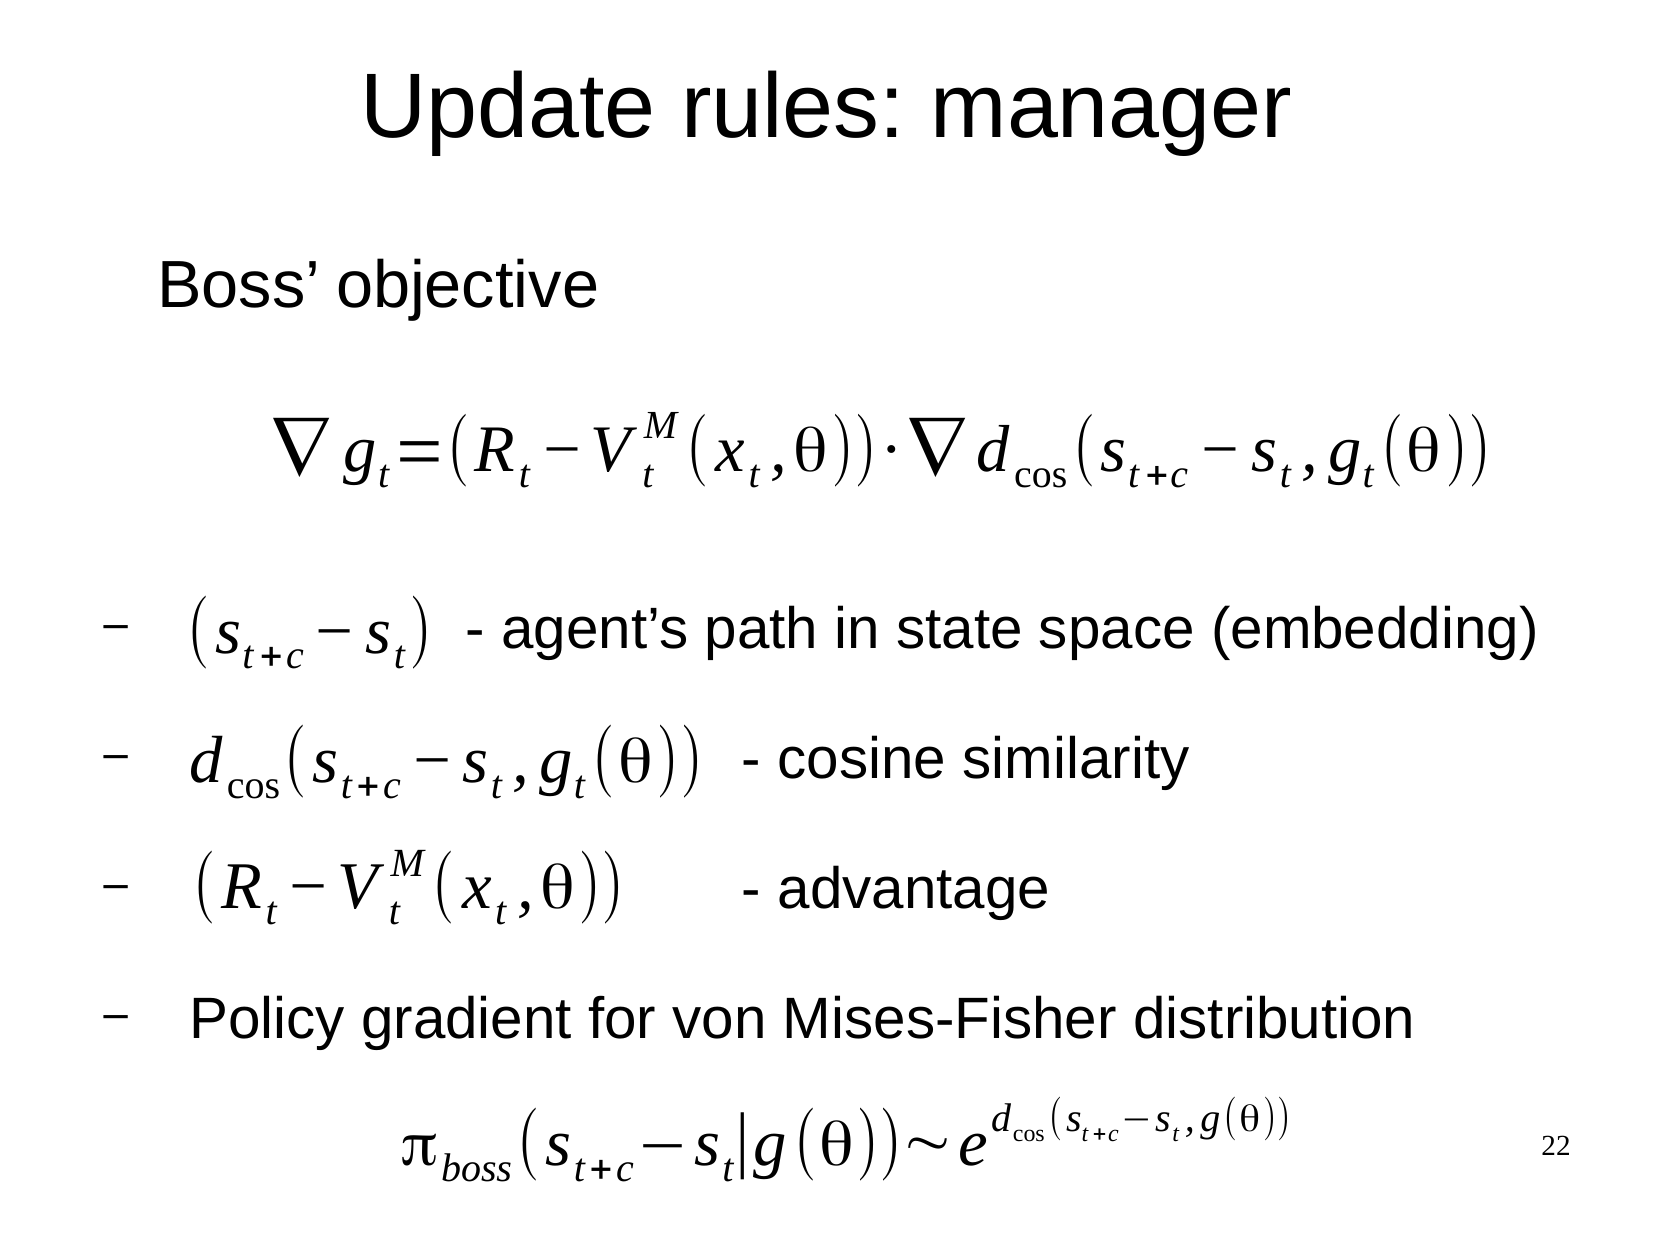

# Update rules: manager
Boss’ objective
 - agent’s path in state space (embedding)
 - cosine similarity
 - advantage
 Policy gradient for von Mises-Fisher distribution
22